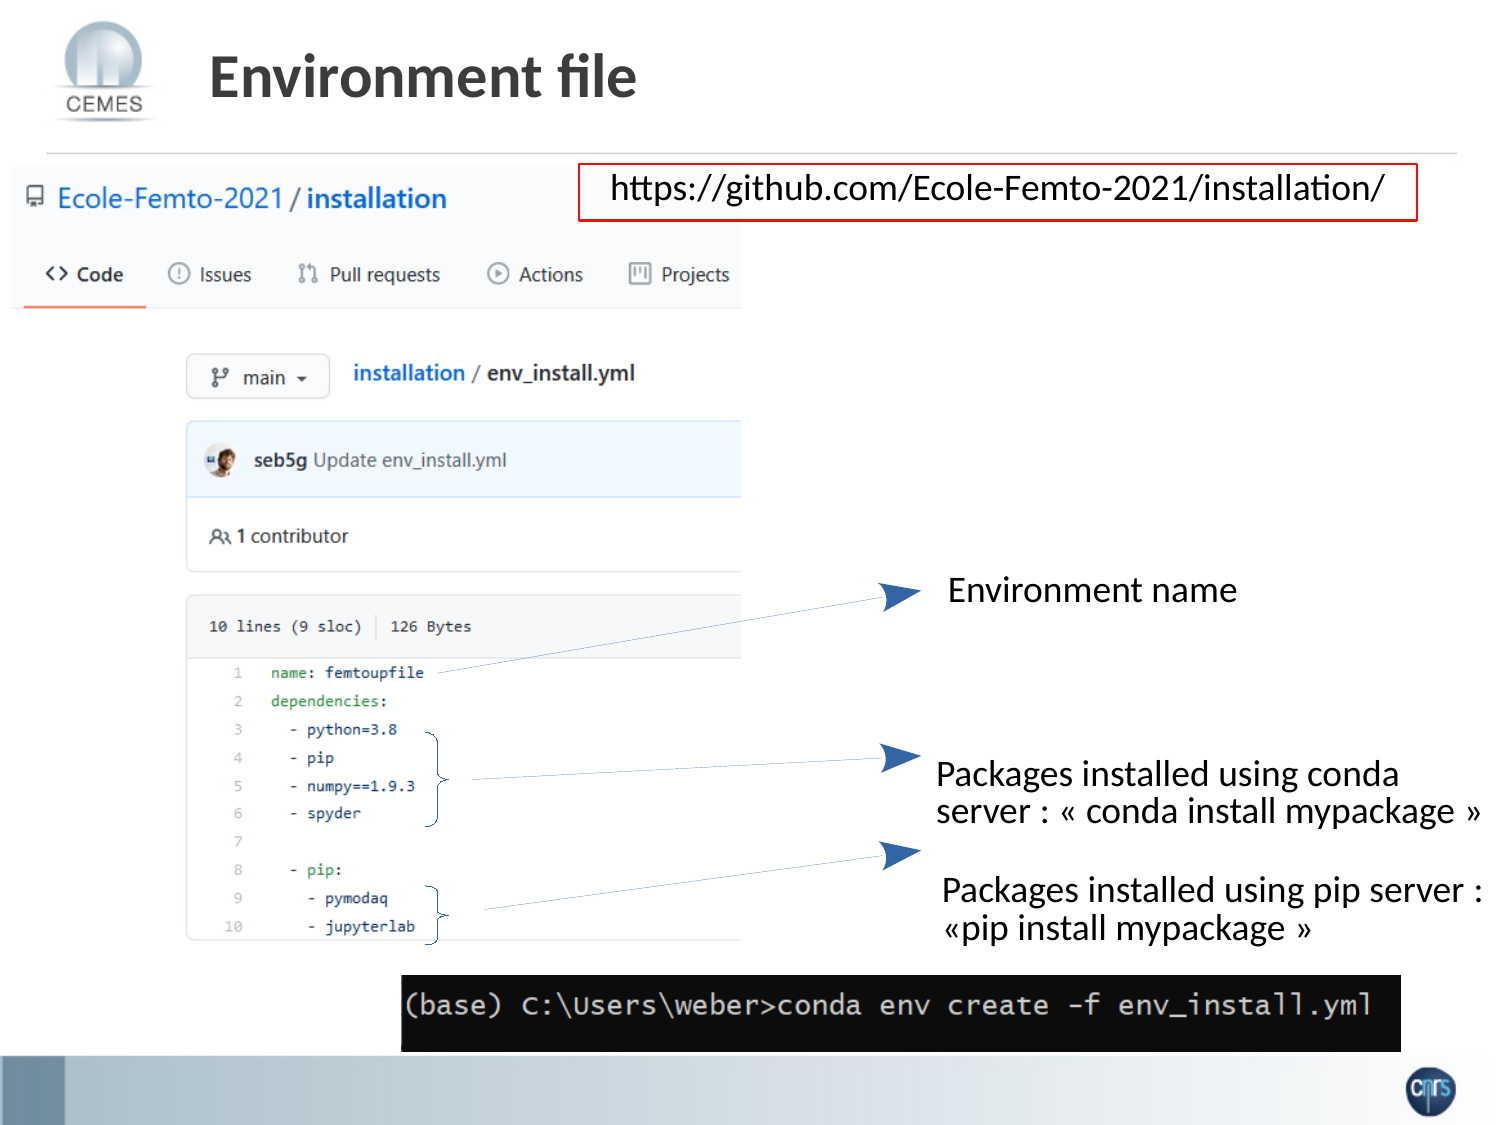

Environment file
https://github.com/Ecole-Femto-2021/installation/
Environment name
Packages installed using conda server : « conda install mypackage »
Packages installed using pip server : «pip install mypackage »